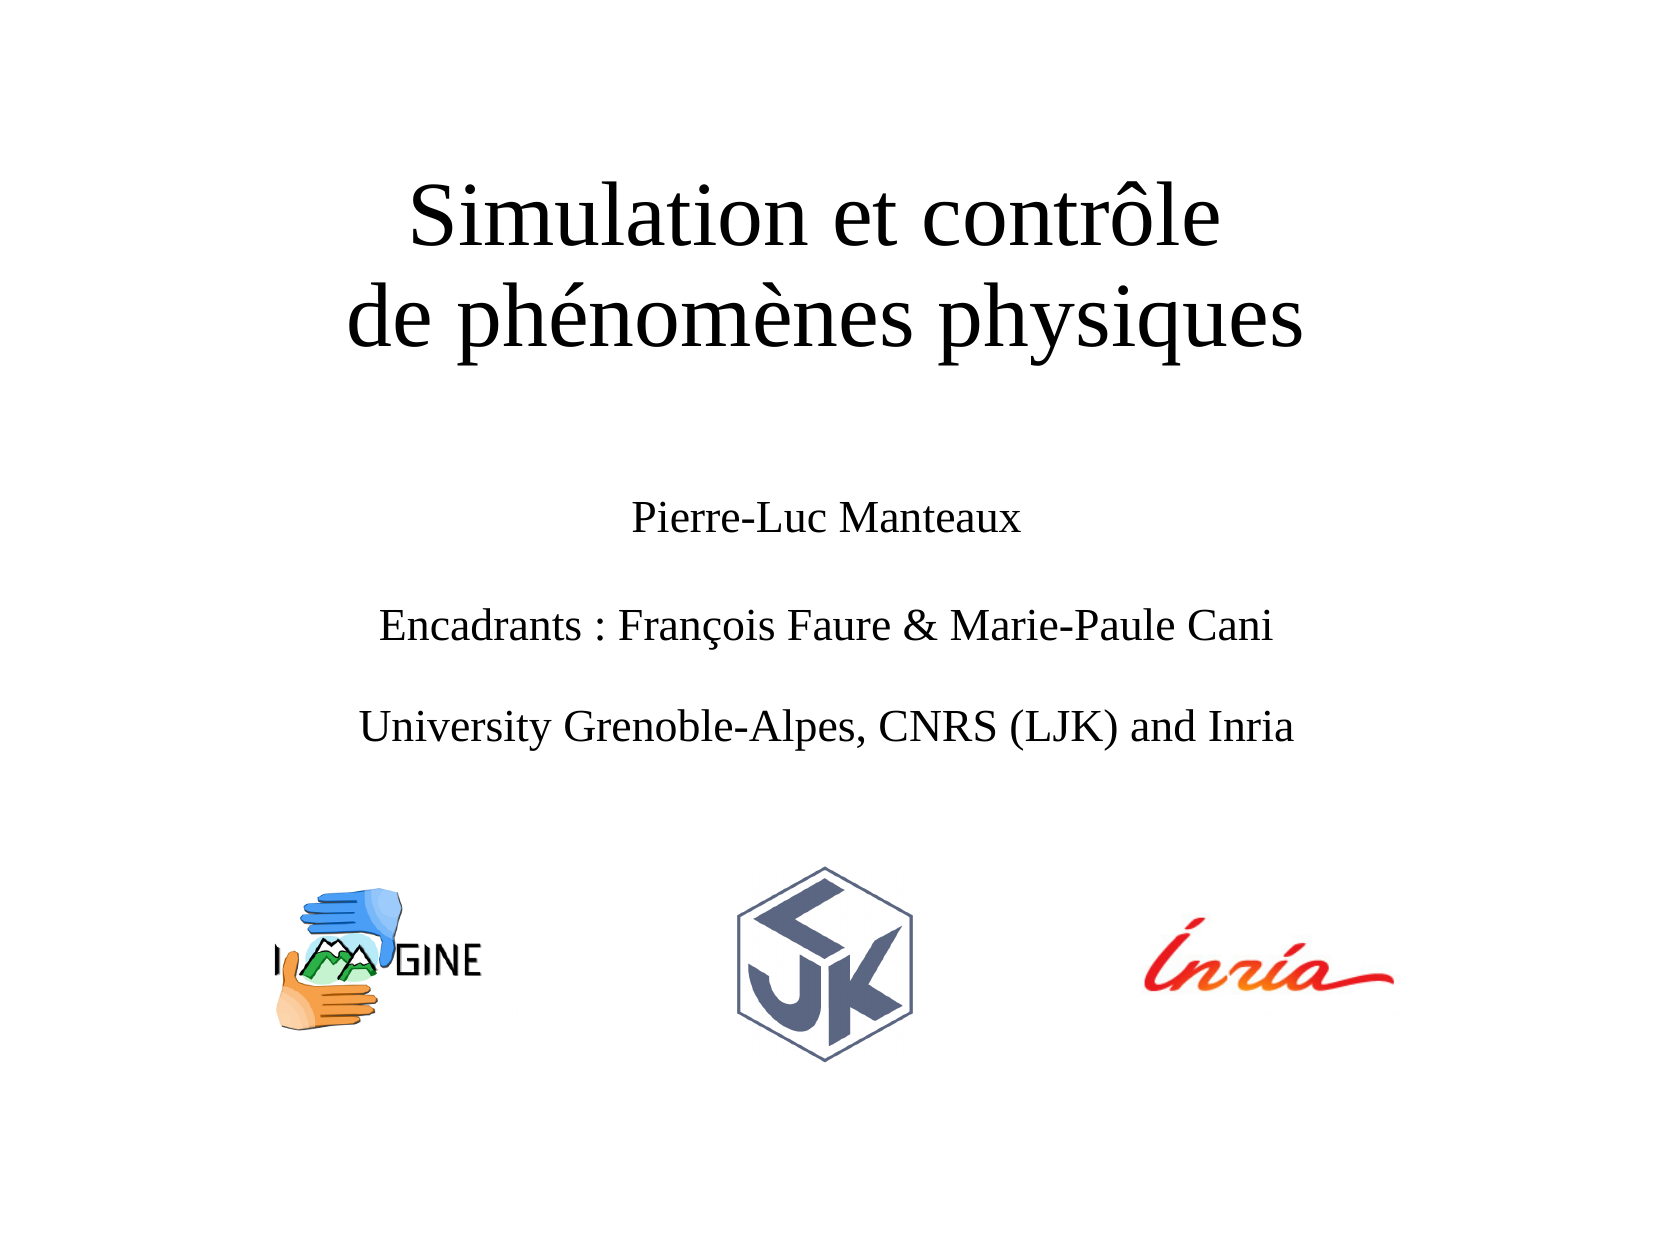

# Simulation et contrôle de phénomènes physiques
Pierre-Luc Manteaux
Encadrants : François Faure & Marie-Paule Cani
University Grenoble-Alpes, CNRS (LJK) and Inria